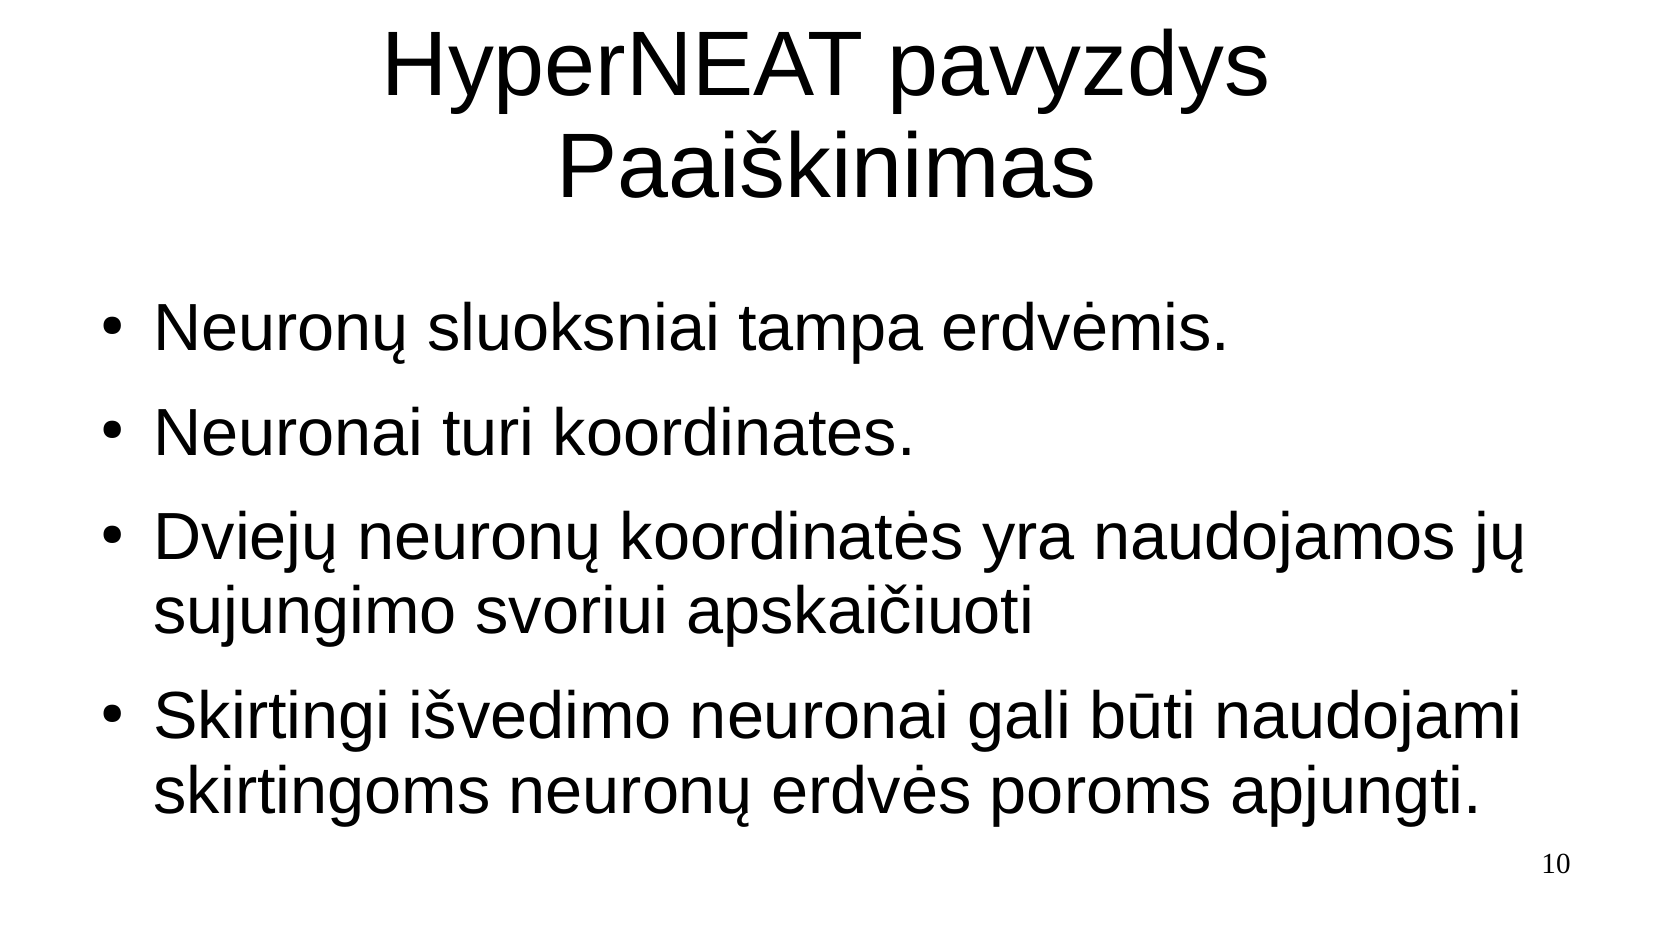

# HyperNEAT pavyzdys Paaiškinimas
Neuronų sluoksniai tampa erdvėmis.
Neuronai turi koordinates.
Dviejų neuronų koordinatės yra naudojamos jų sujungimo svoriui apskaičiuoti
Skirtingi išvedimo neuronai gali būti naudojami skirtingoms neuronų erdvės poroms apjungti.
10